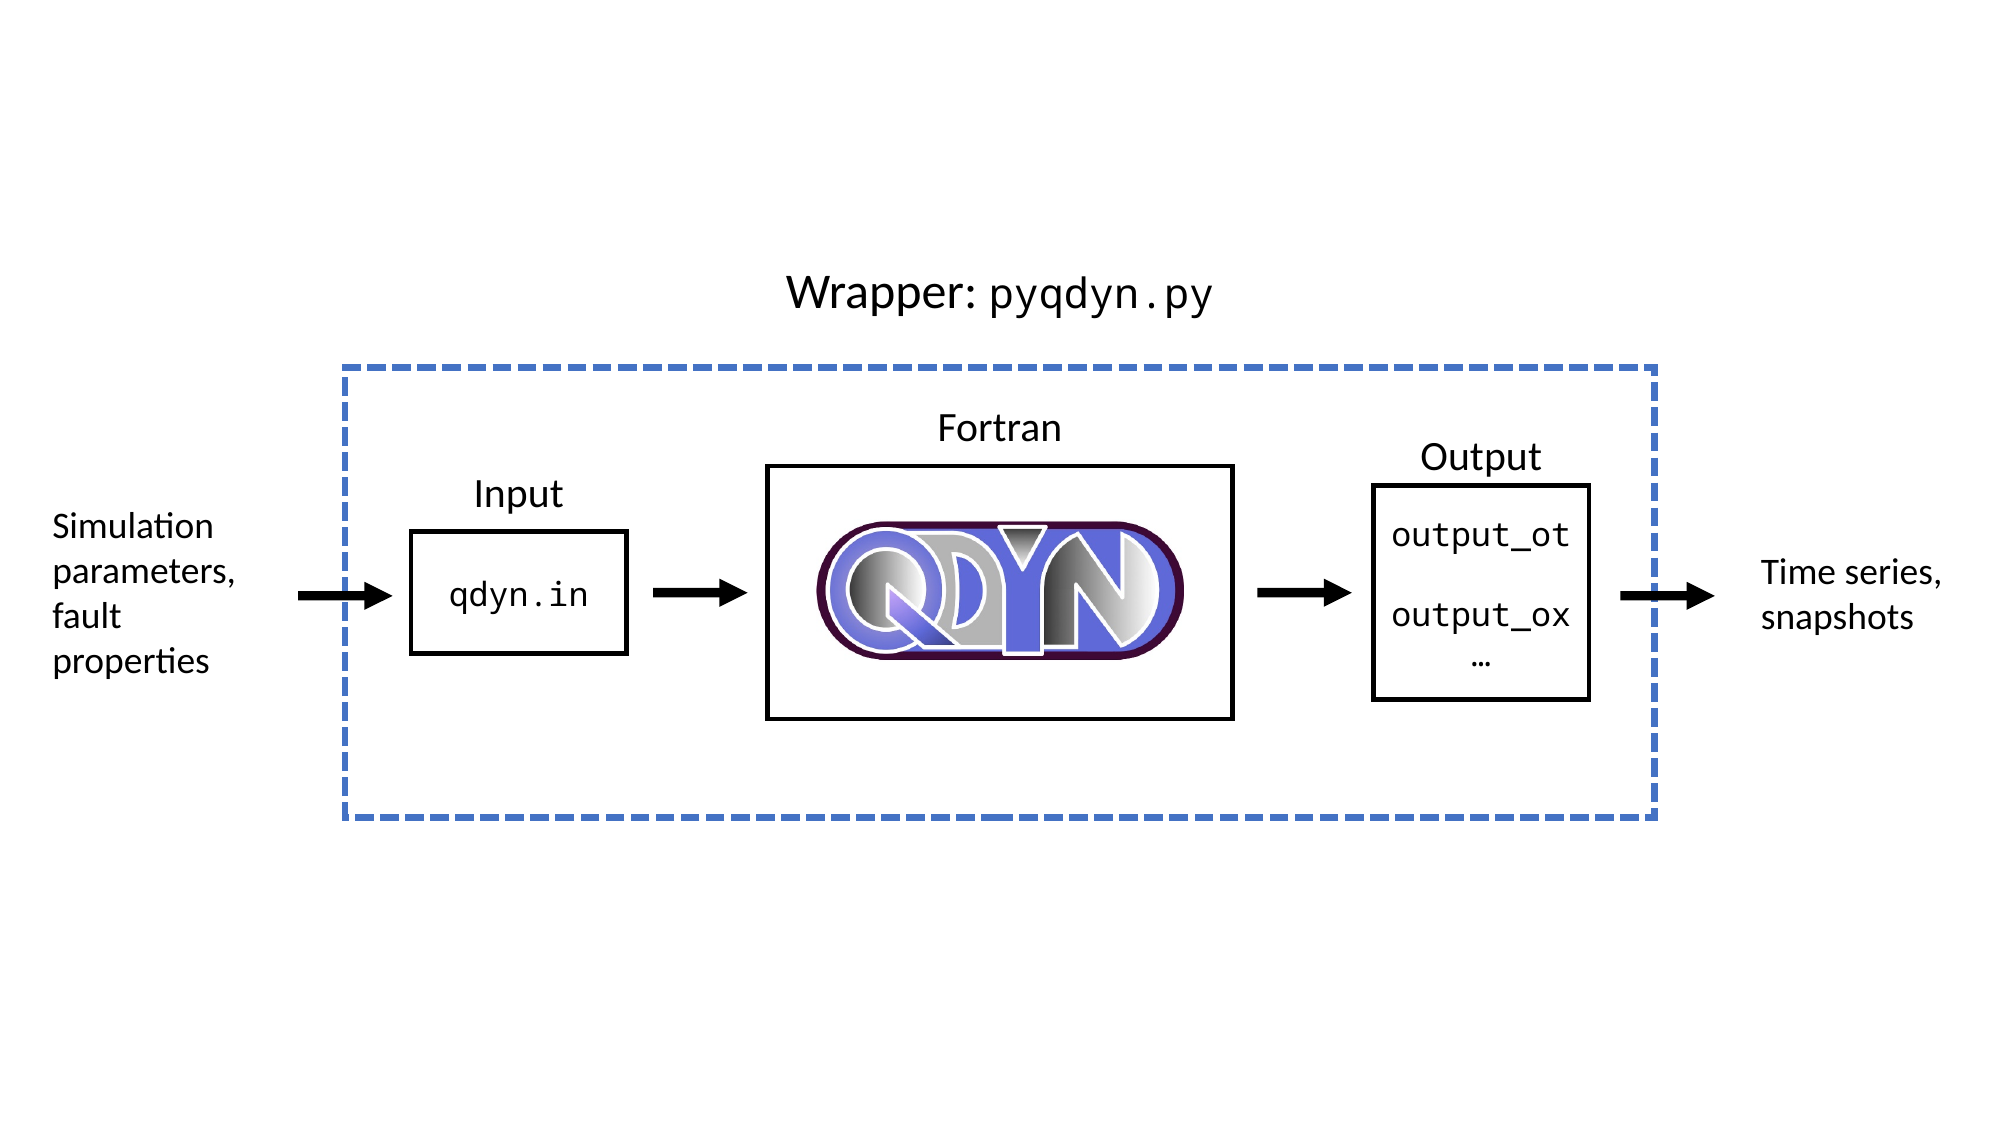

Wrapper: pyqdyn.py
Fortran
Output
Input
output_ot
output_ox
…
Simulation parameters, fault properties
qdyn.in
Time series,
snapshots